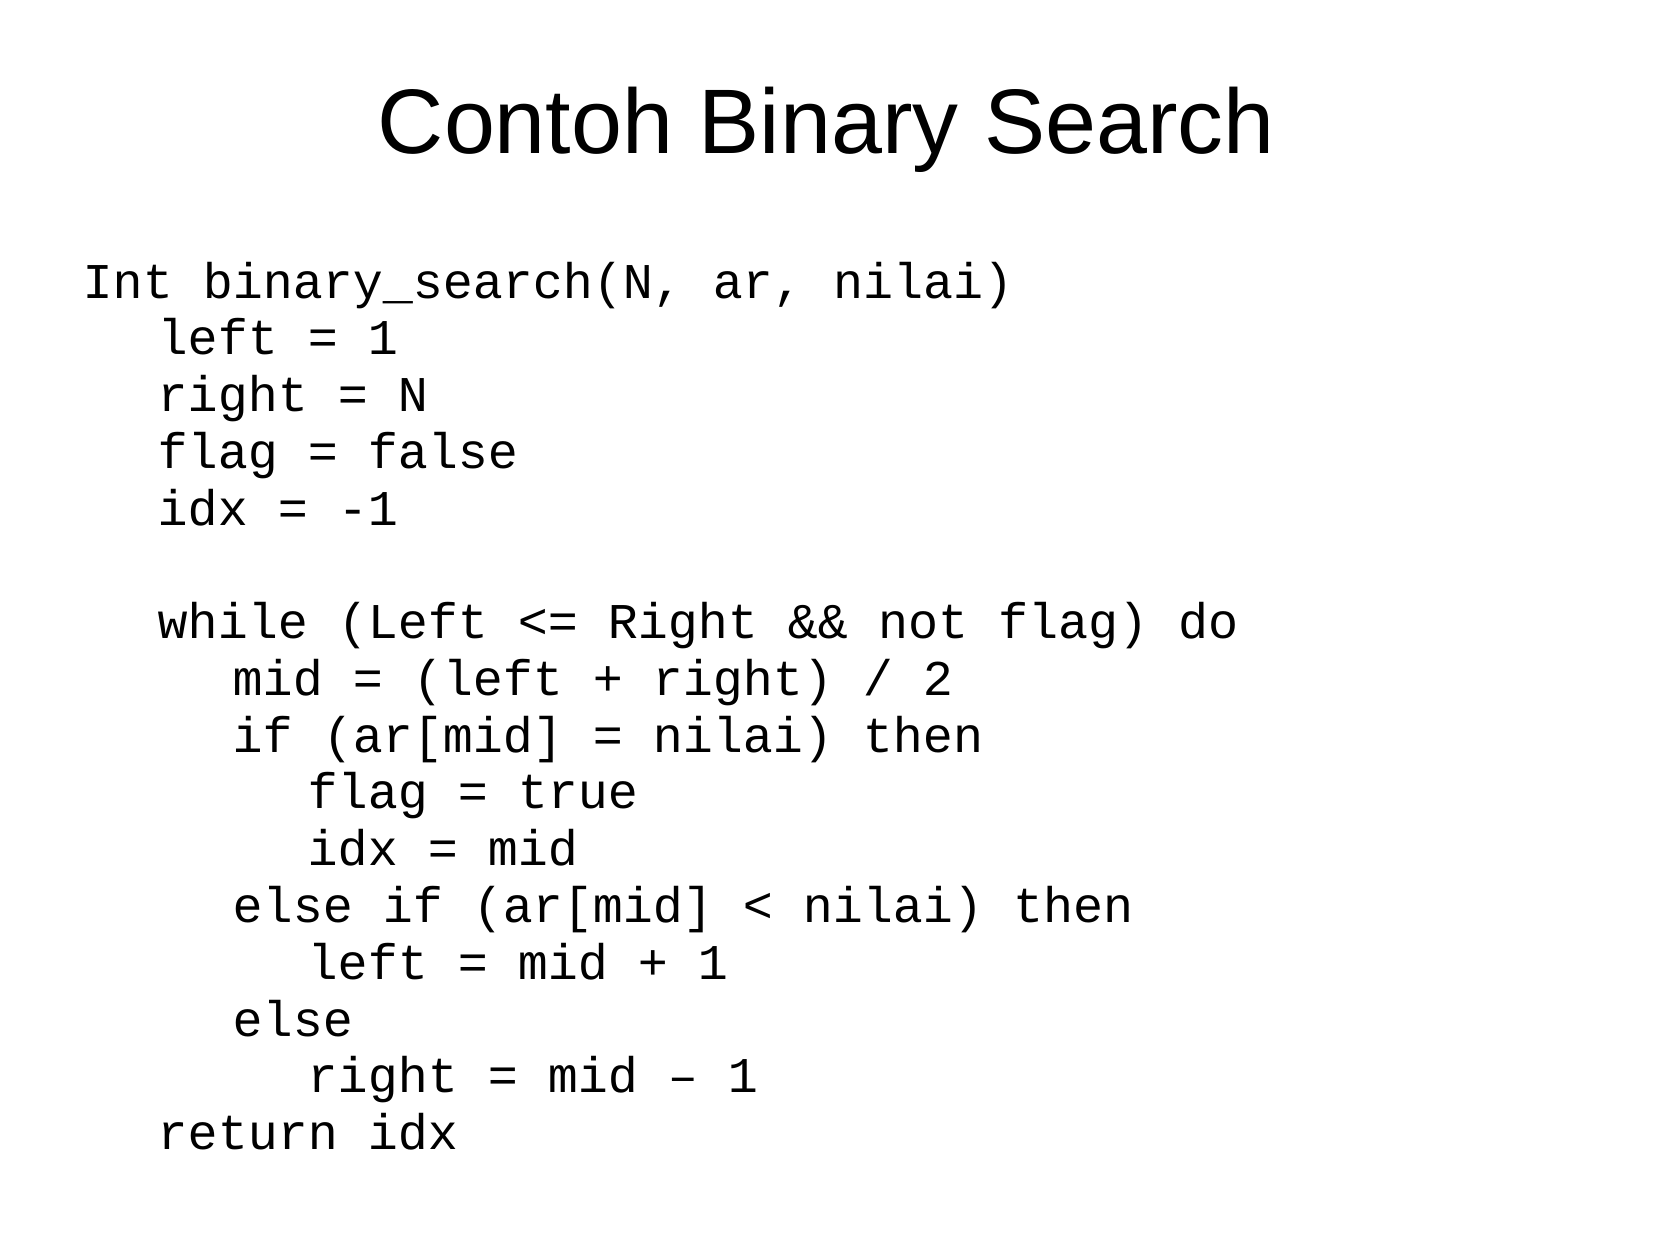

# Contoh Binary Search
Int binary_search(N, ar, nilai)
	left = 1
	right = N
	flag = false
	idx = -1
	while (Left <= Right && not flag) do
		mid = (left + right) / 2
		if (ar[mid] = nilai) then
			flag = true
			idx = mid
		else if (ar[mid] < nilai) then
			left = mid + 1
		else
			right = mid – 1
	return idx